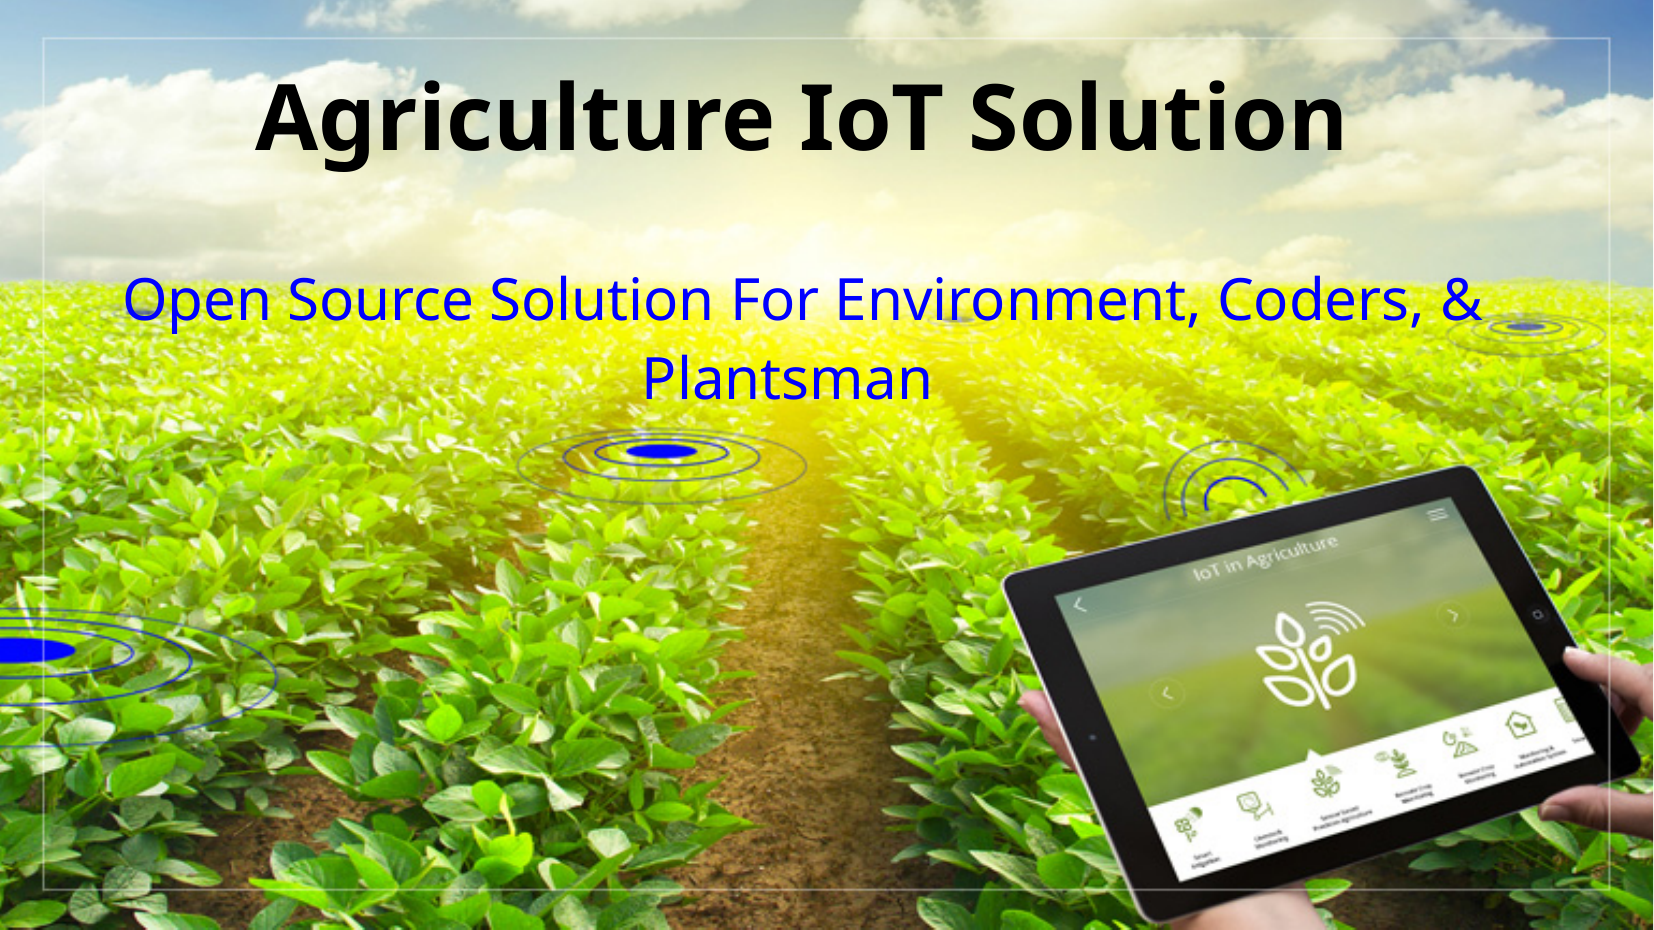

Open Source Solution For Environment, Coders, & Plantsman
# Agriculture IoT Solution